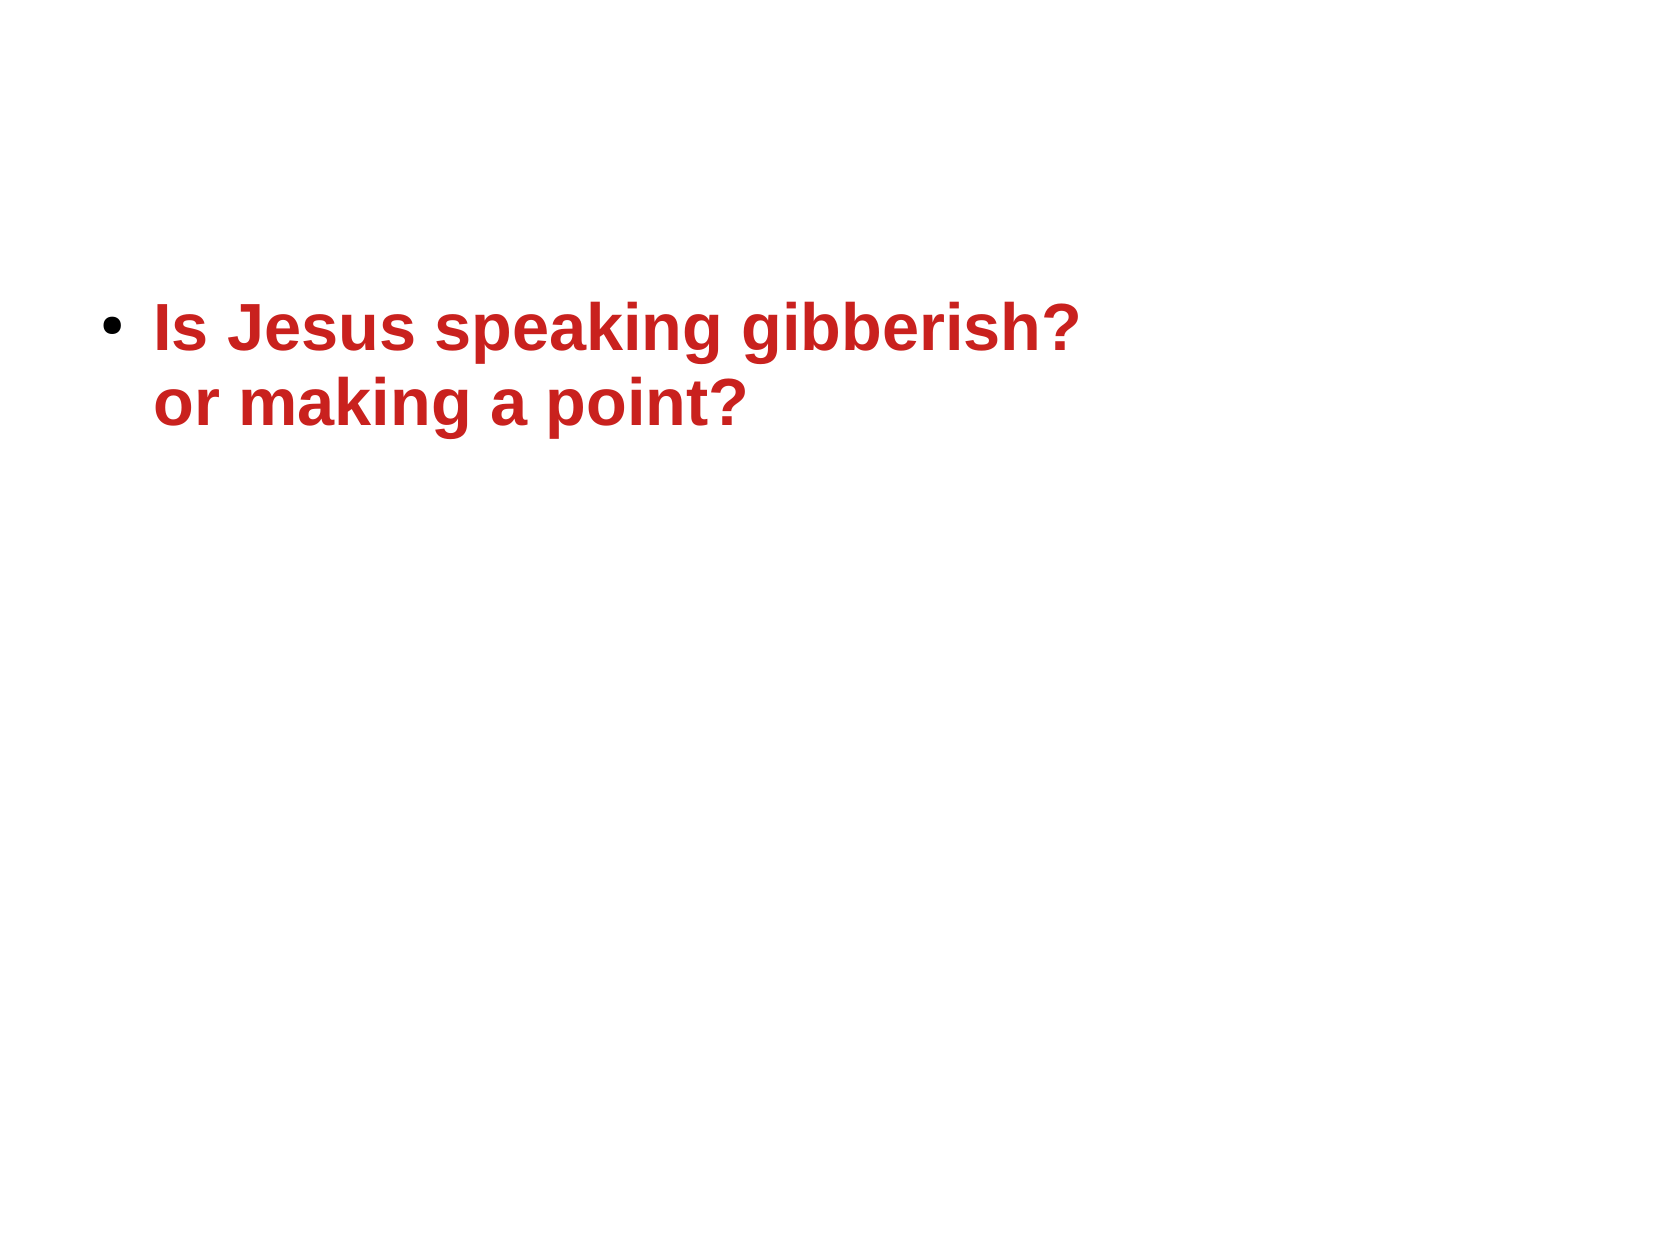

#
Is Jesus speaking gibberish?
or making a point?